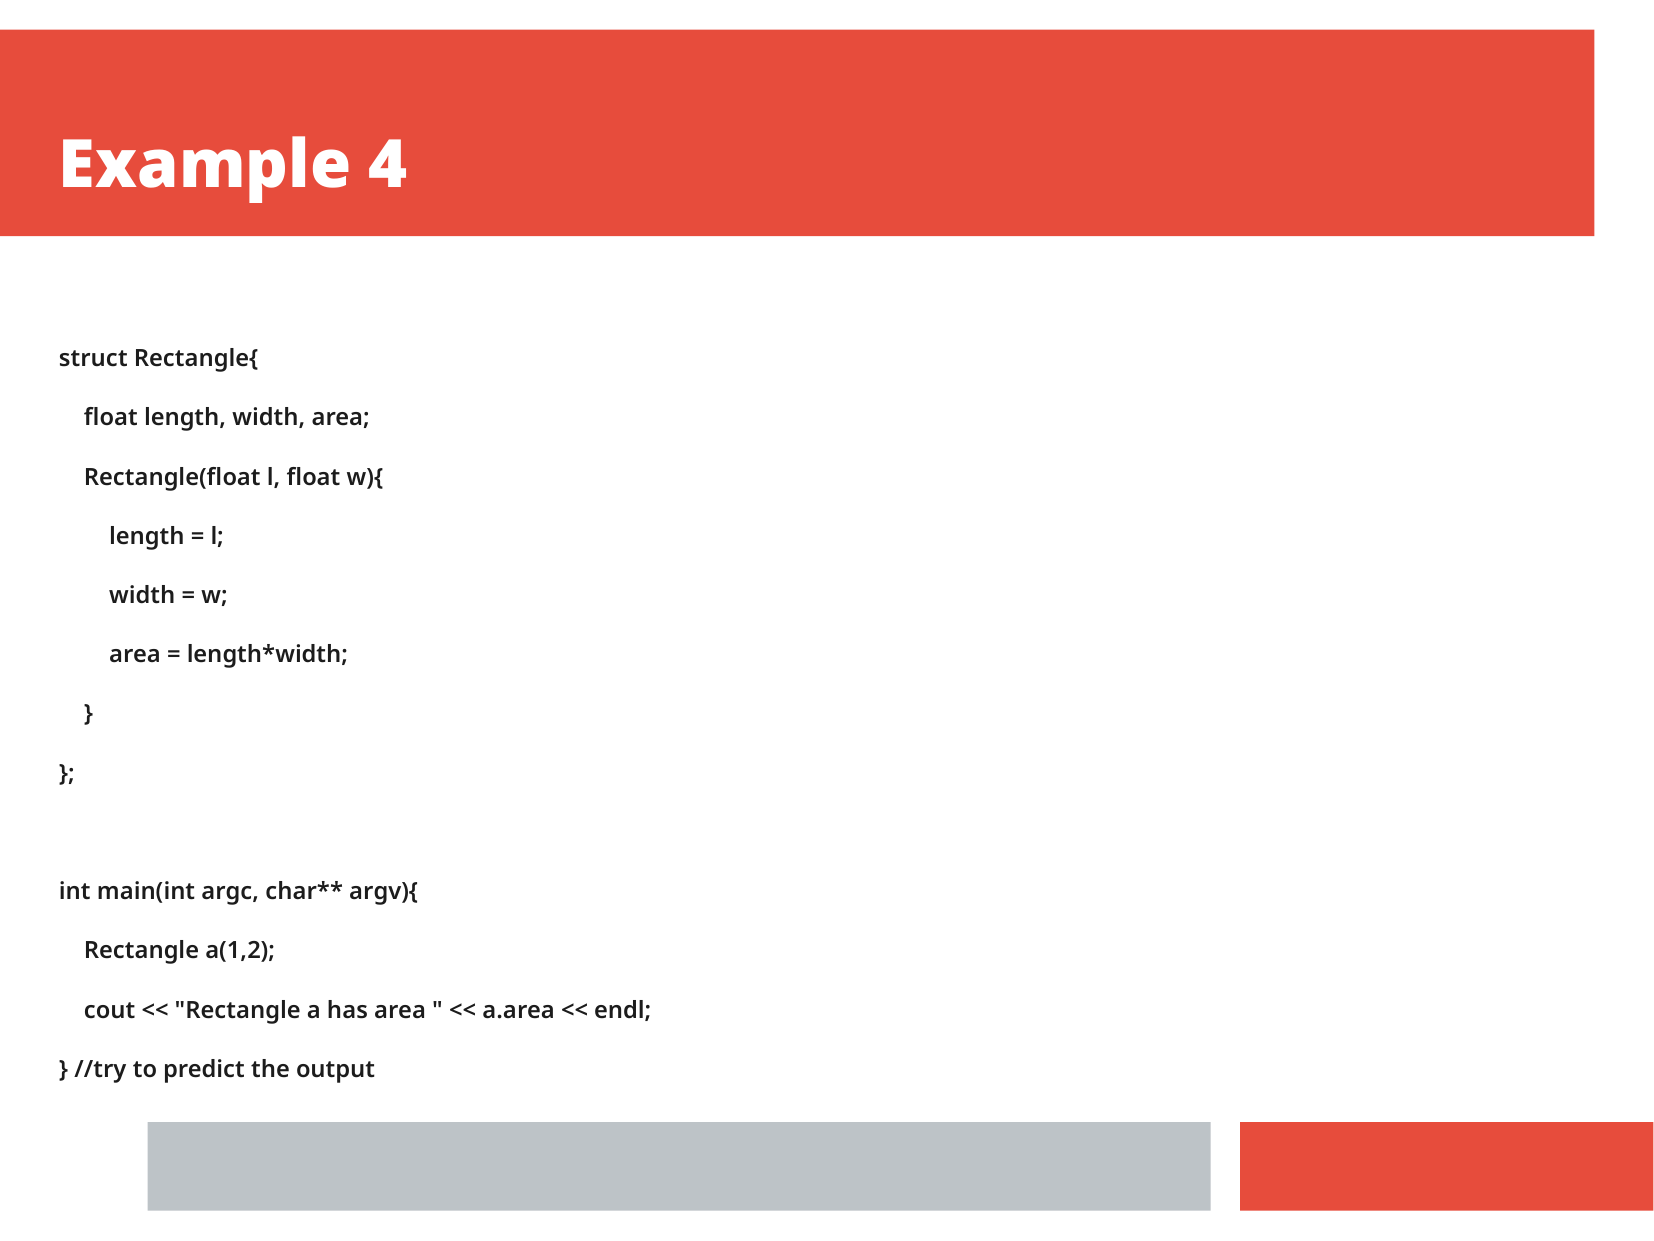

# Example 4
struct Rectangle{
 float length, width, area;
 Rectangle(float l, float w){
 length = l;
 width = w;
 area = length*width;
 }
};
int main(int argc, char** argv){
 Rectangle a(1,2);
 cout << "Rectangle a has area " << a.area << endl;
} //try to predict the output